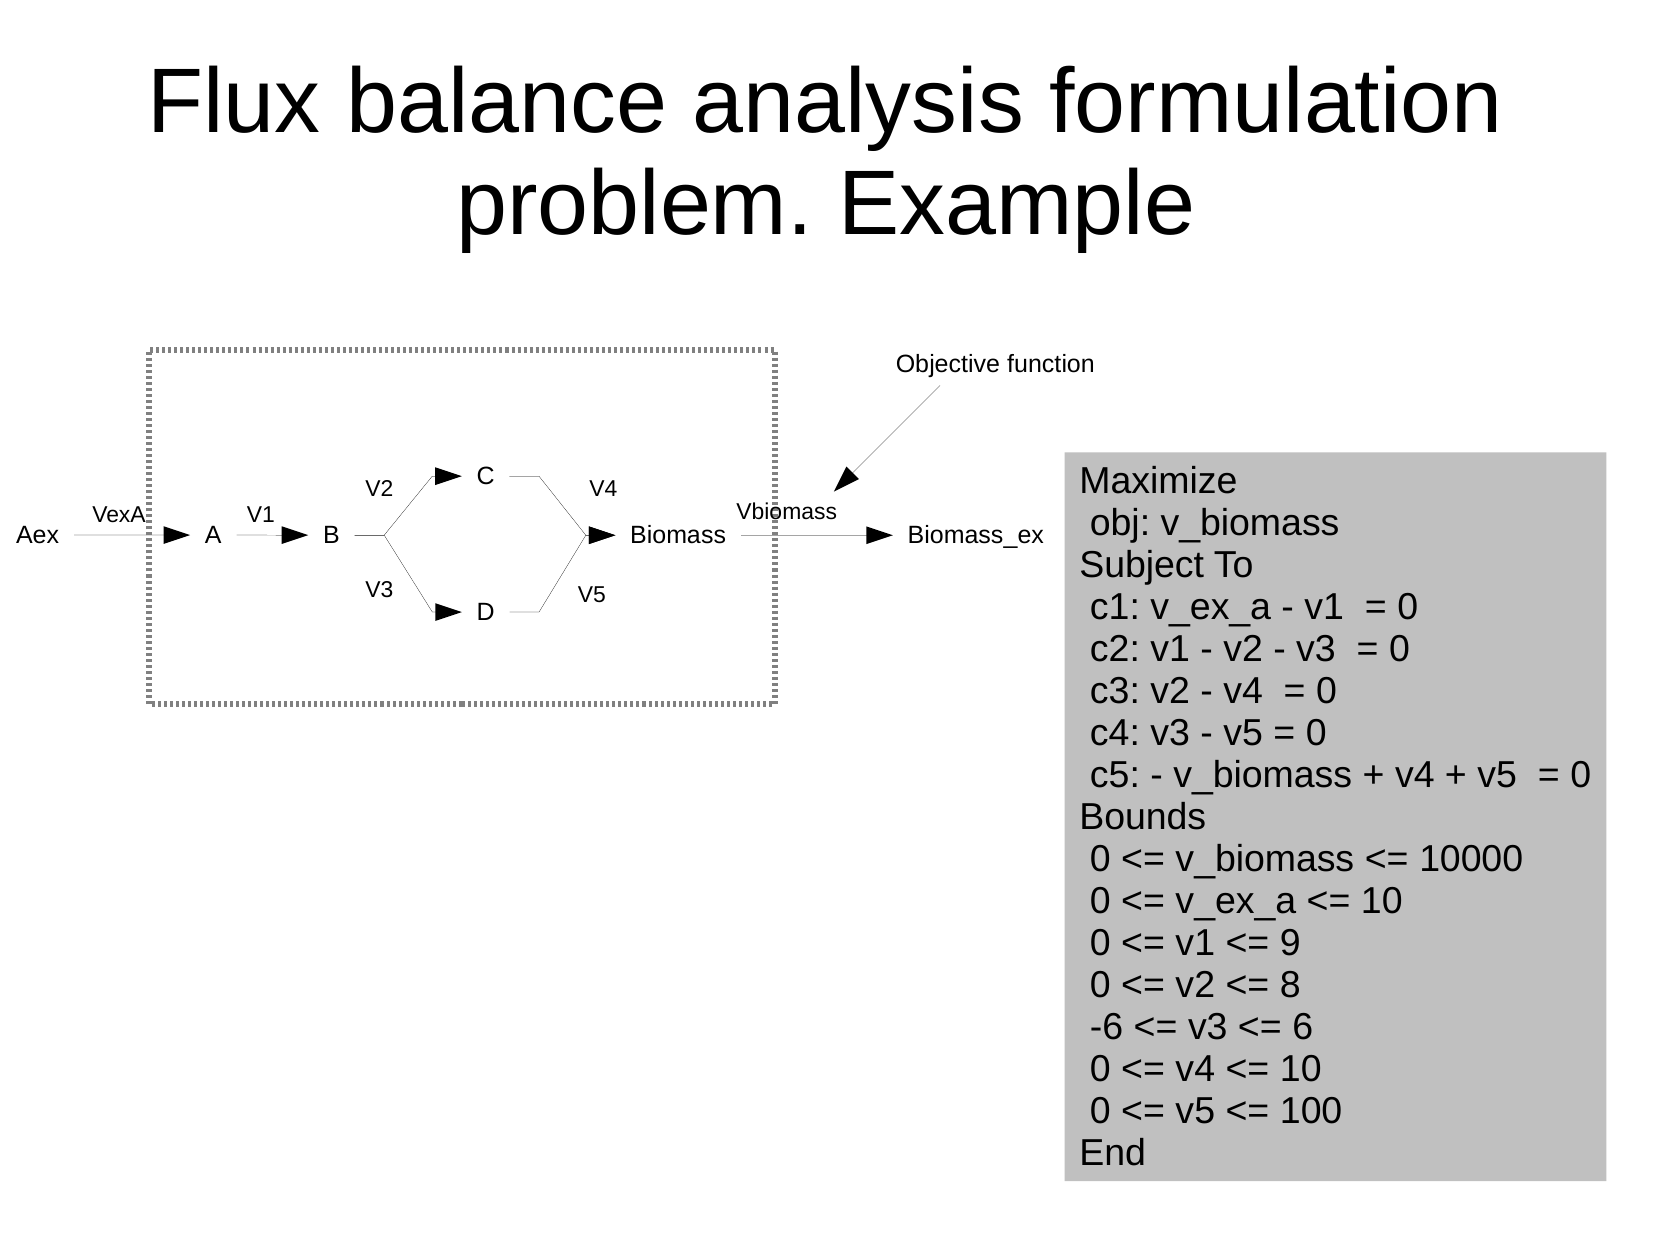

# Flux balance analysis formulation problem. Example
Objective function
Maximize
 obj: v_biomass
Subject To
 c1: v_ex_a - v1 = 0
 c2: v1 - v2 - v3 = 0
 c3: v2 - v4 = 0
 c4: v3 - v5 = 0
 c5: - v_biomass + v4 + v5 = 0
Bounds
 0 <= v_biomass <= 10000
 0 <= v_ex_a <= 10
 0 <= v1 <= 9
 0 <= v2 <= 8
 -6 <= v3 <= 6
 0 <= v4 <= 10
 0 <= v5 <= 100
End
C
V2
V4
Vbiomass
VexA
V1
Aex
A
B
Biomass
Biomass_ex
V3
V5
D